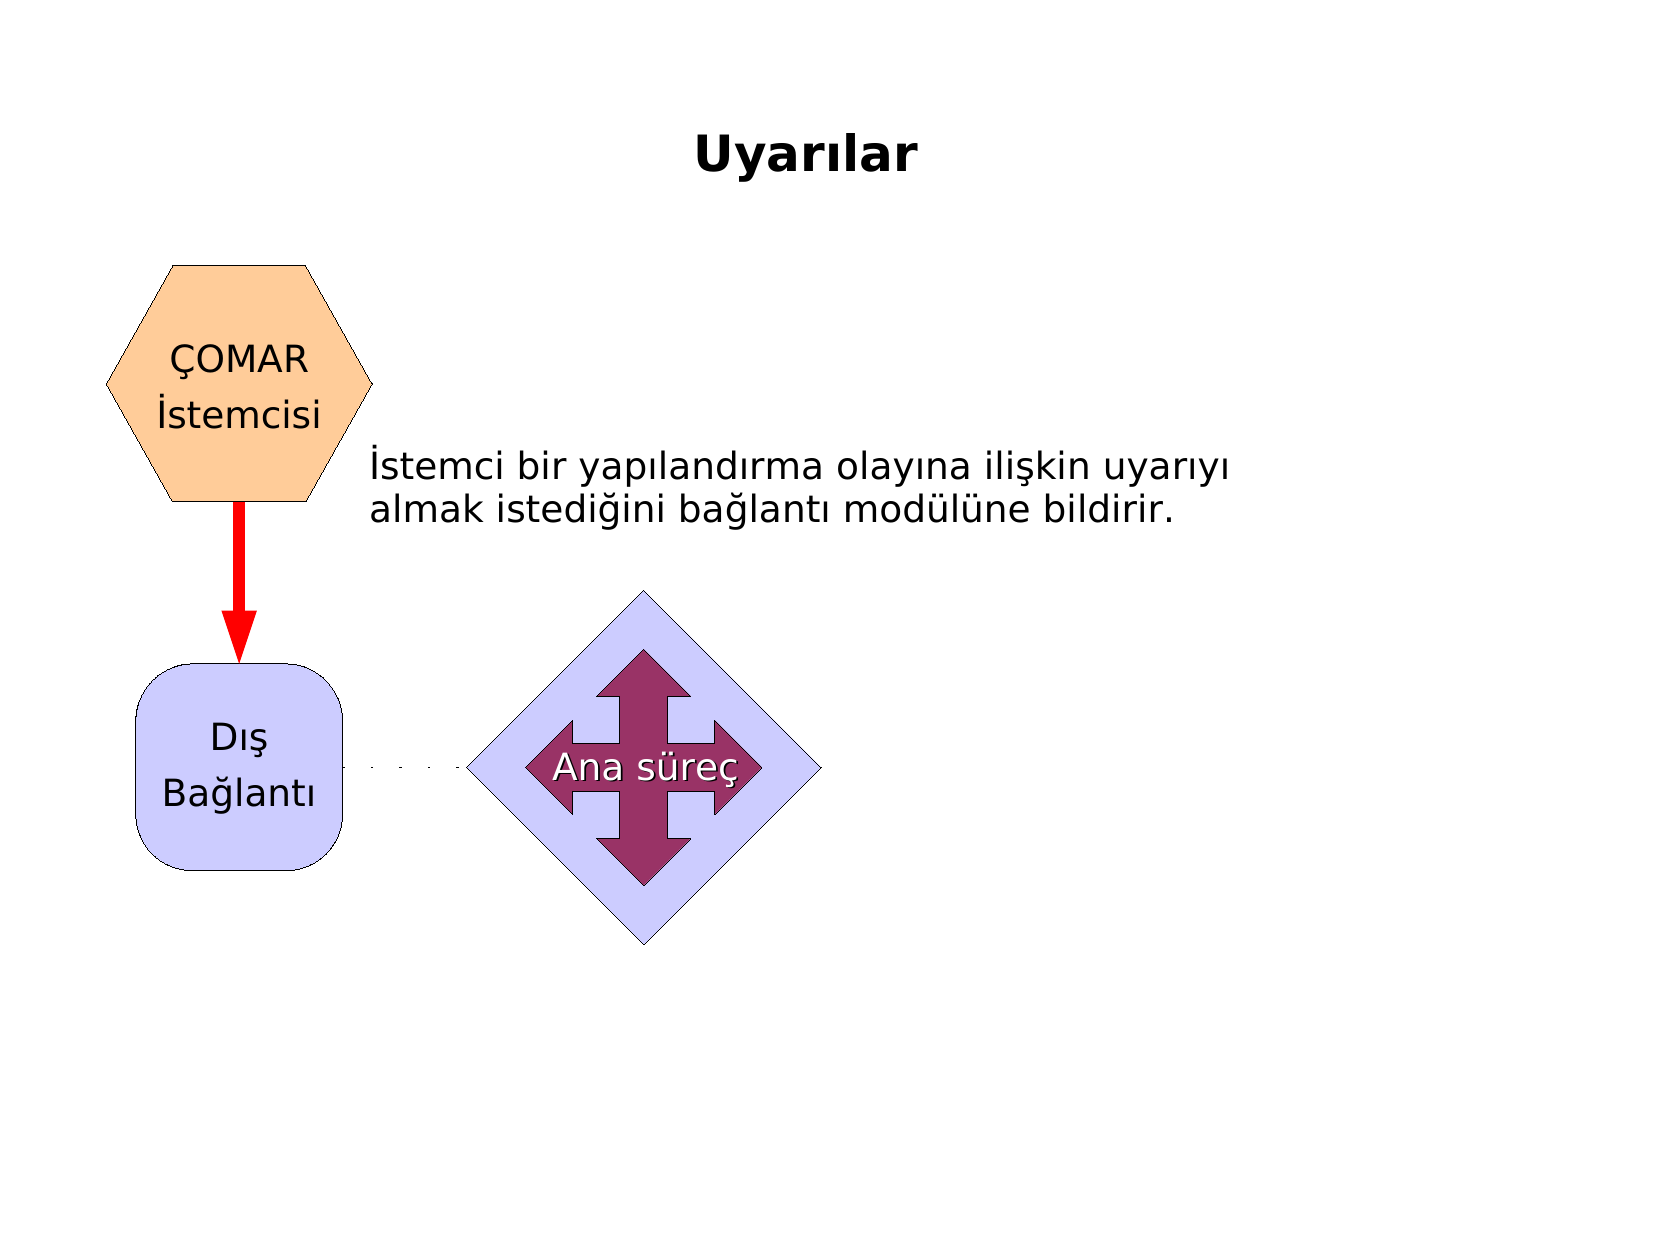

Uyarılar
ÇOMAR
İstemcisi
İstemci bir yapılandırma olayına ilişkin uyarıyı
almak istediğini bağlantı modülüne bildirir.
Dış
Bağlantı
Ana süreç